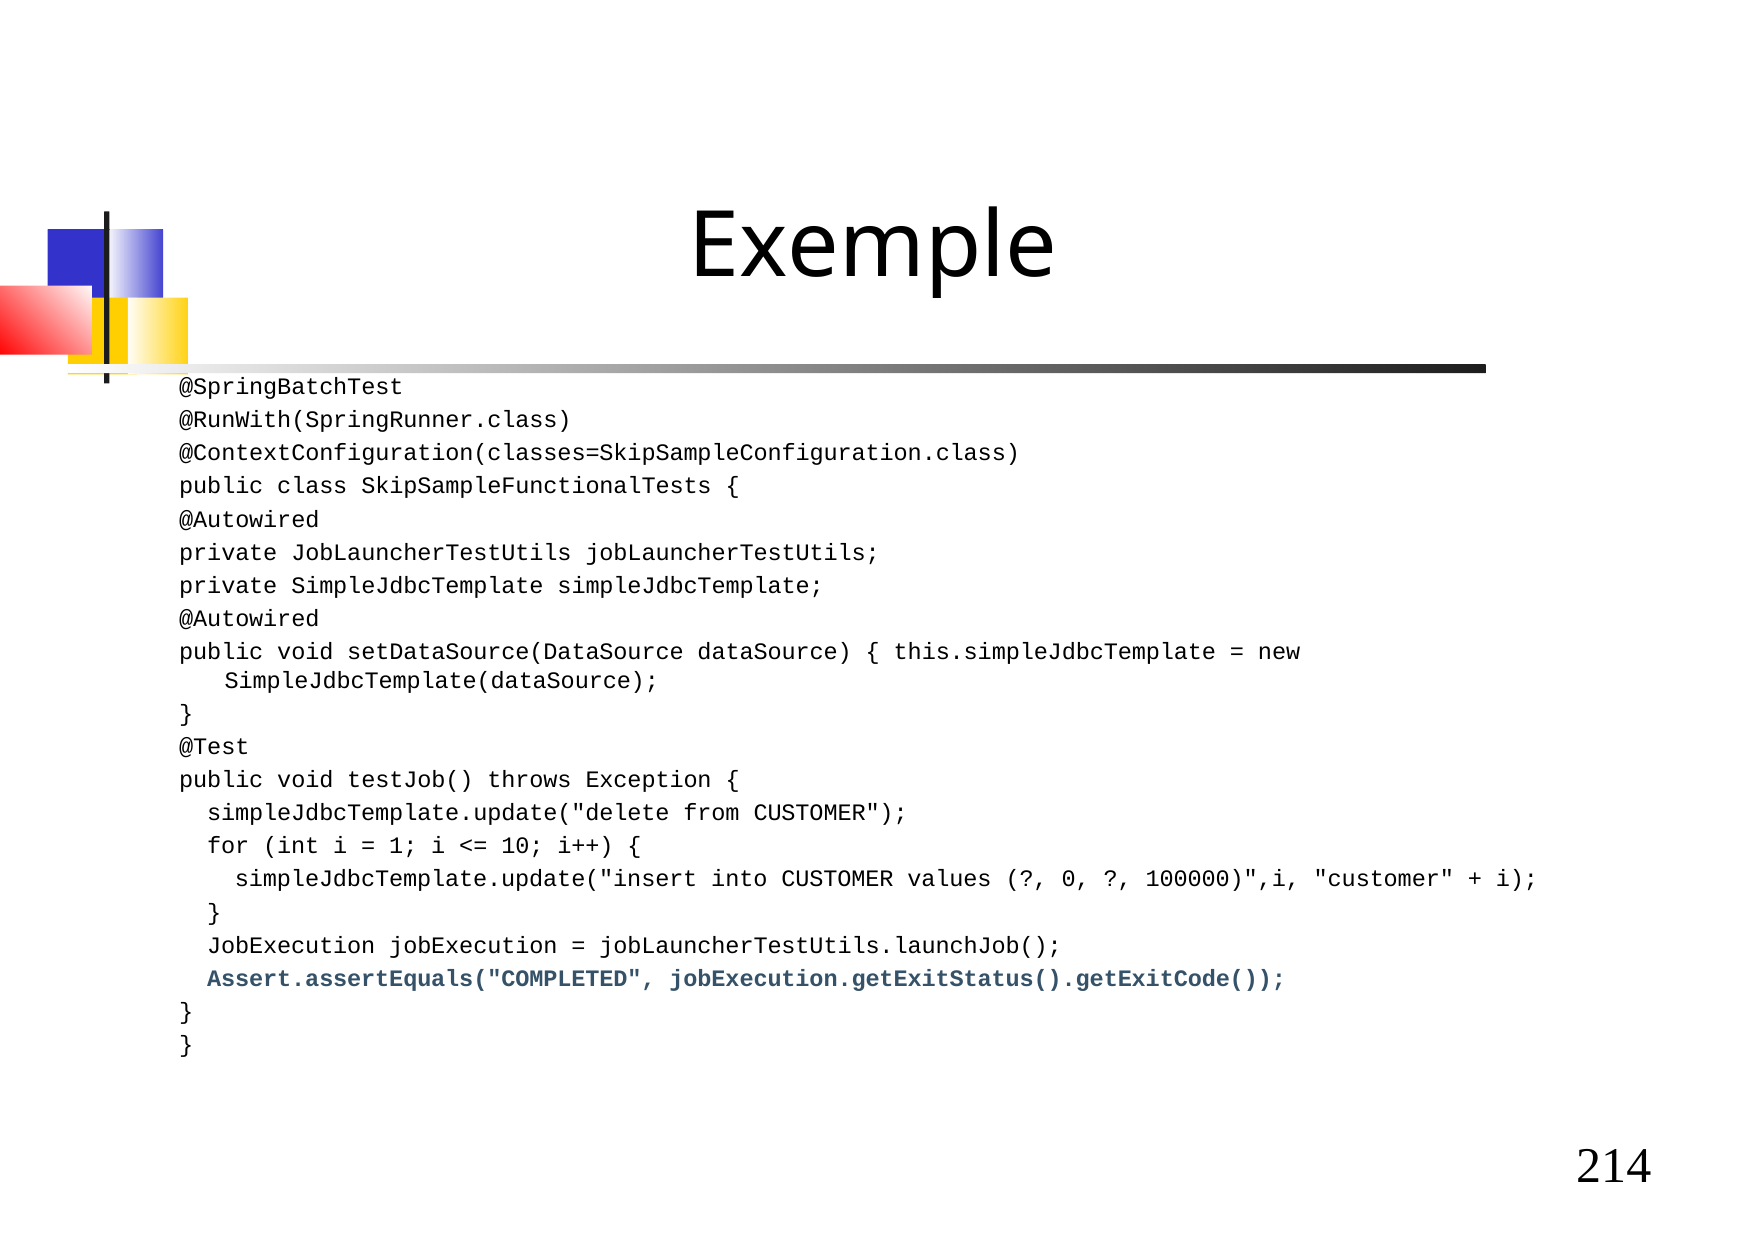

# Exemple
@SpringBatchTest
@RunWith(SpringRunner.class)
@ContextConfiguration(classes=SkipSampleConfiguration.class)
public class SkipSampleFunctionalTests {
@Autowired
private JobLauncherTestUtils jobLauncherTestUtils;
private SimpleJdbcTemplate simpleJdbcTemplate;
@Autowired
public void setDataSource(DataSource dataSource) { this.simpleJdbcTemplate = new SimpleJdbcTemplate(dataSource);
}
@Test
public void testJob() throws Exception {
 simpleJdbcTemplate.update("delete from CUSTOMER");
 for (int i = 1; i <= 10; i++) {
 simpleJdbcTemplate.update("insert into CUSTOMER values (?, 0, ?, 100000)",i, "customer" + i);
 }
 JobExecution jobExecution = jobLauncherTestUtils.launchJob();
 Assert.assertEquals("COMPLETED", jobExecution.getExitStatus().getExitCode());
}
}